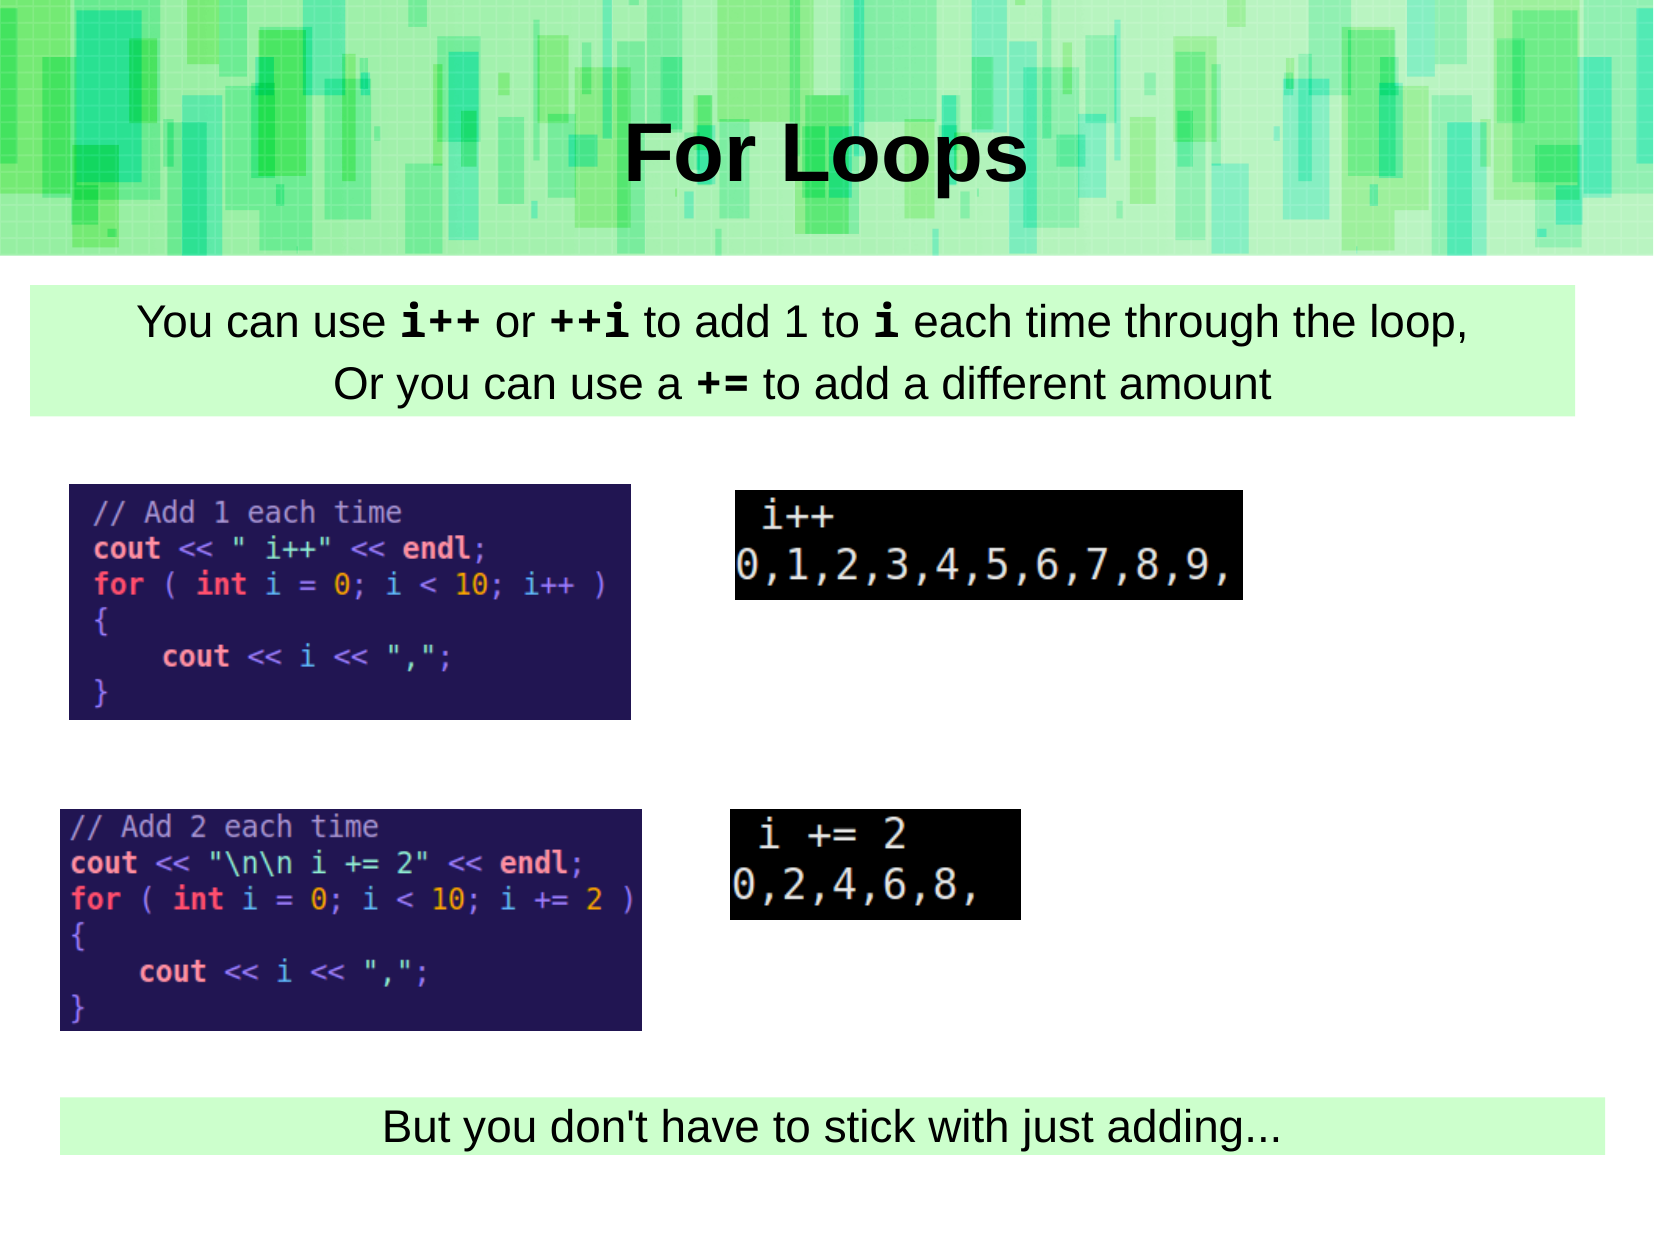

# For Loops
You can use i++ or ++i to add 1 to i each time through the loop,
Or you can use a += to add a different amount
“while not done”
But you don't have to stick with just adding...